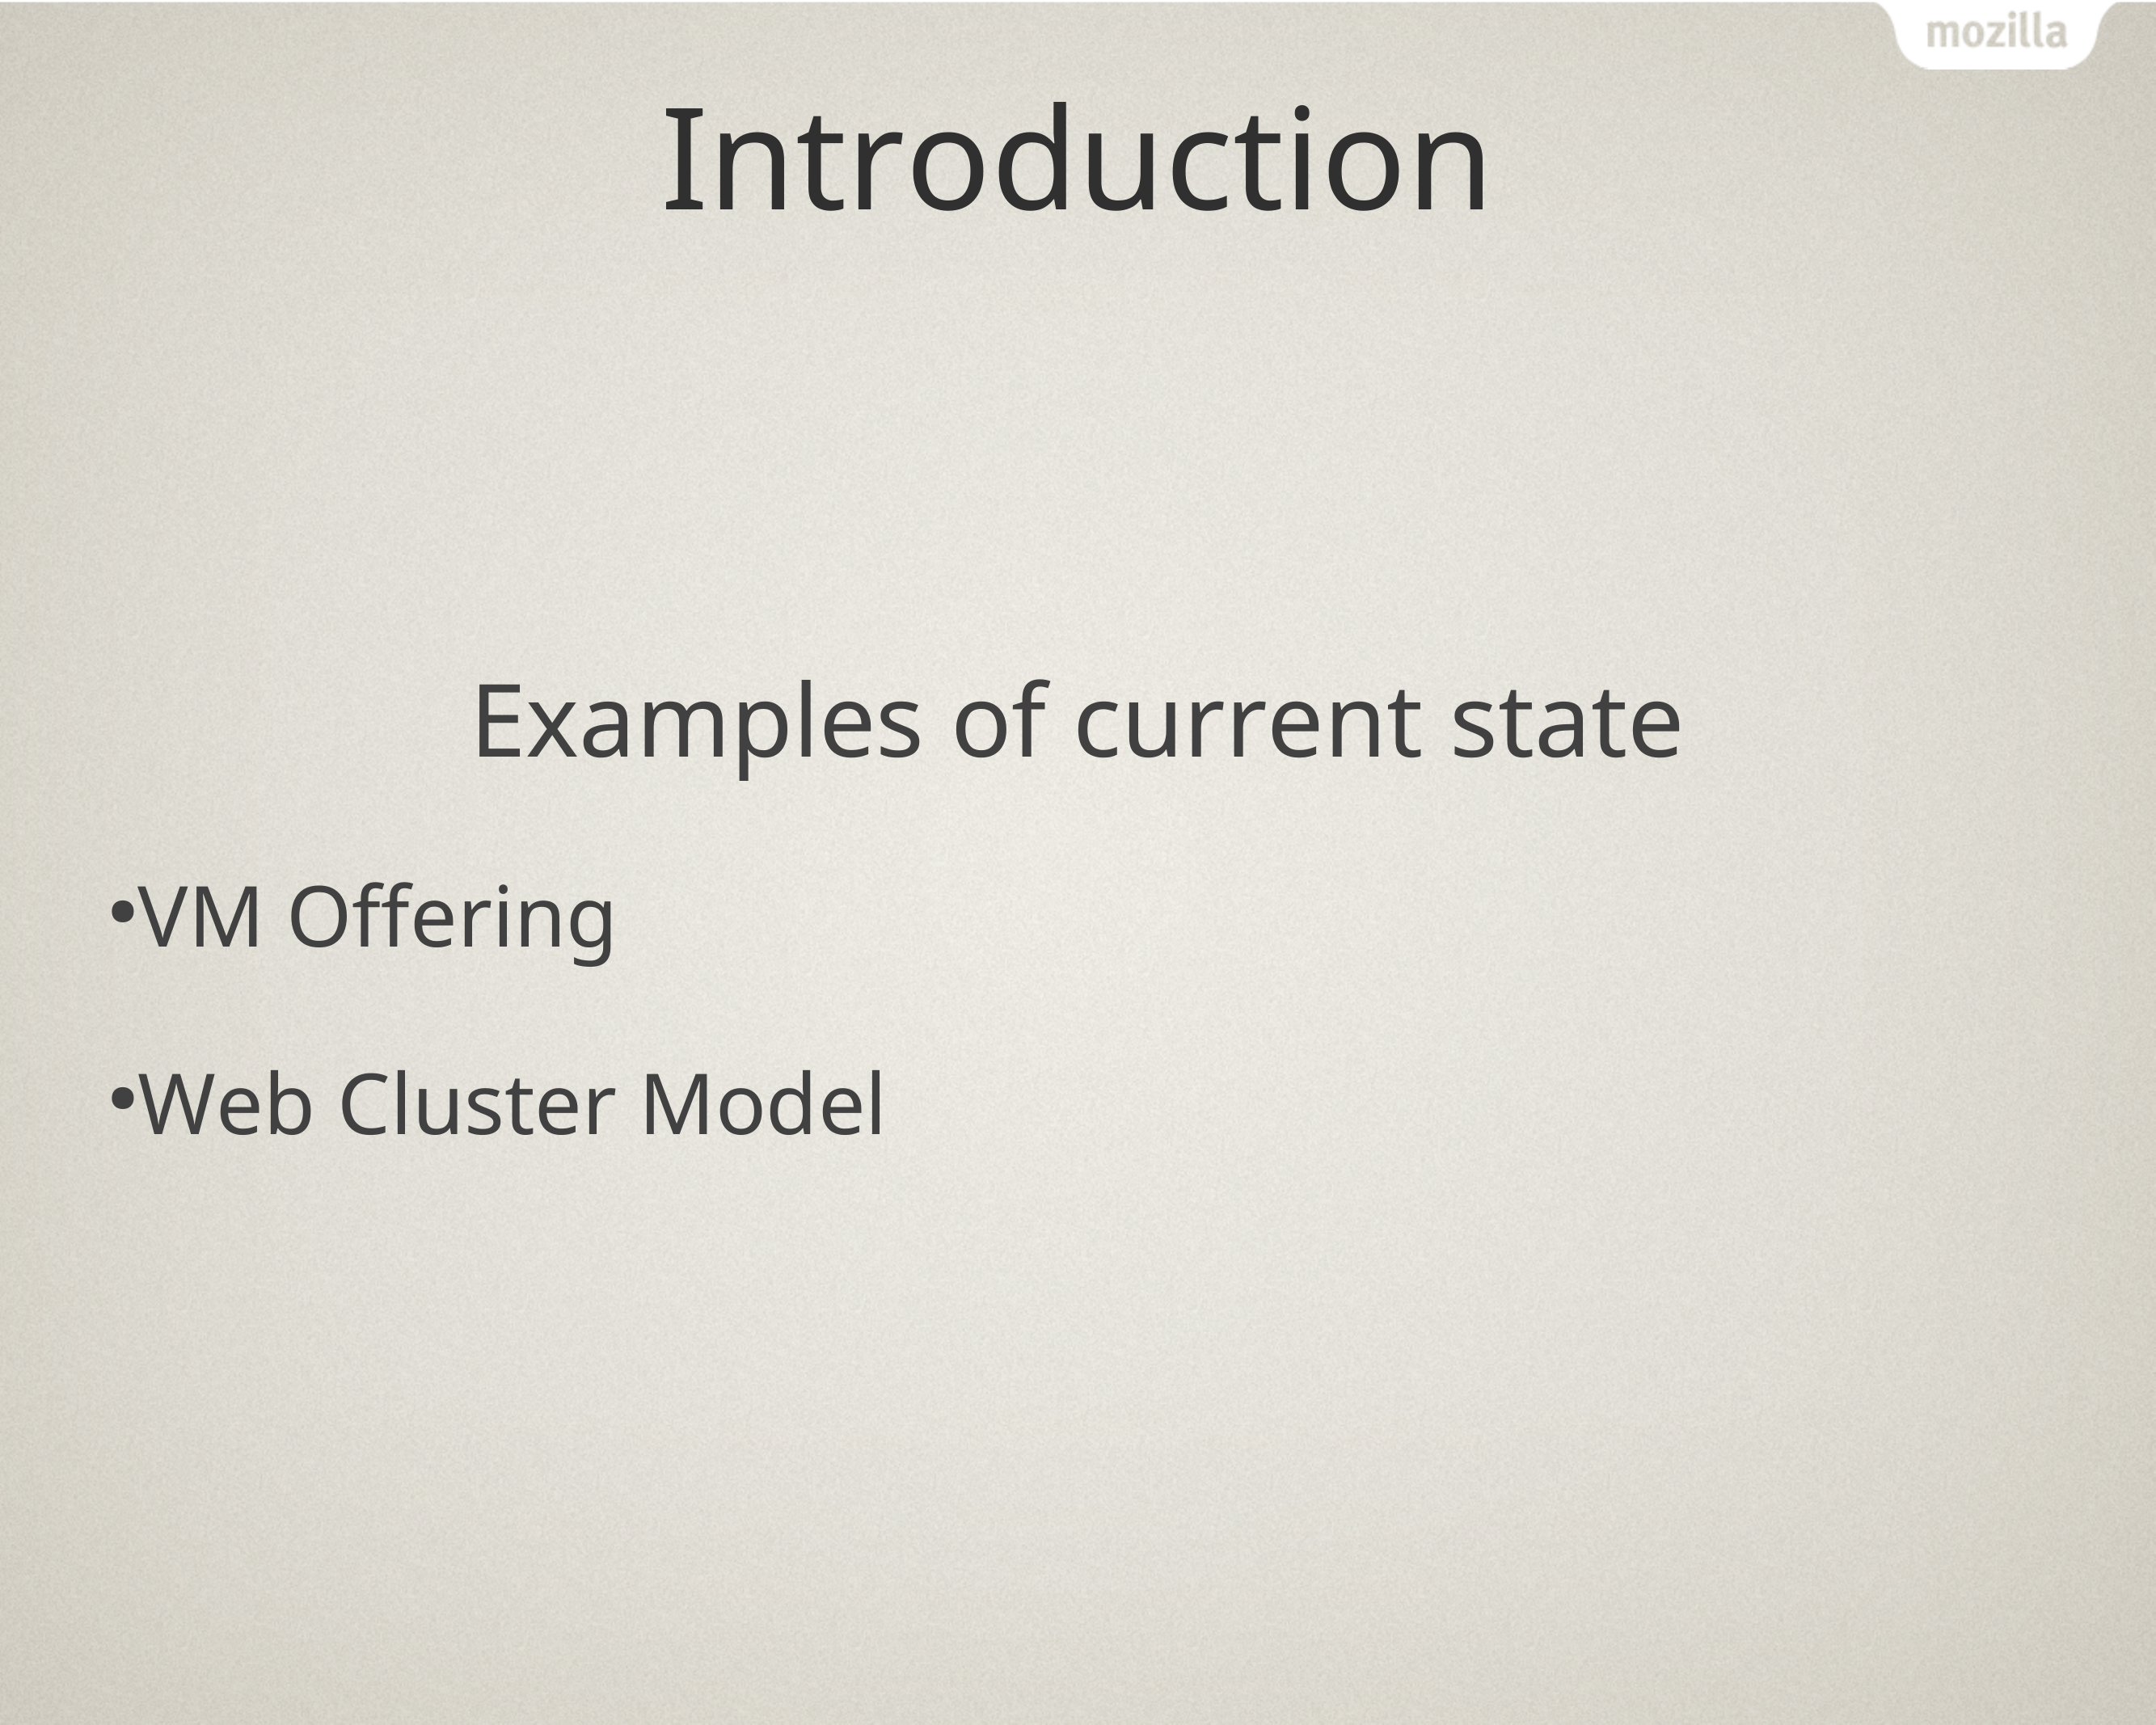

# Introduction
Examples of current state
VM Offering
Web Cluster Model